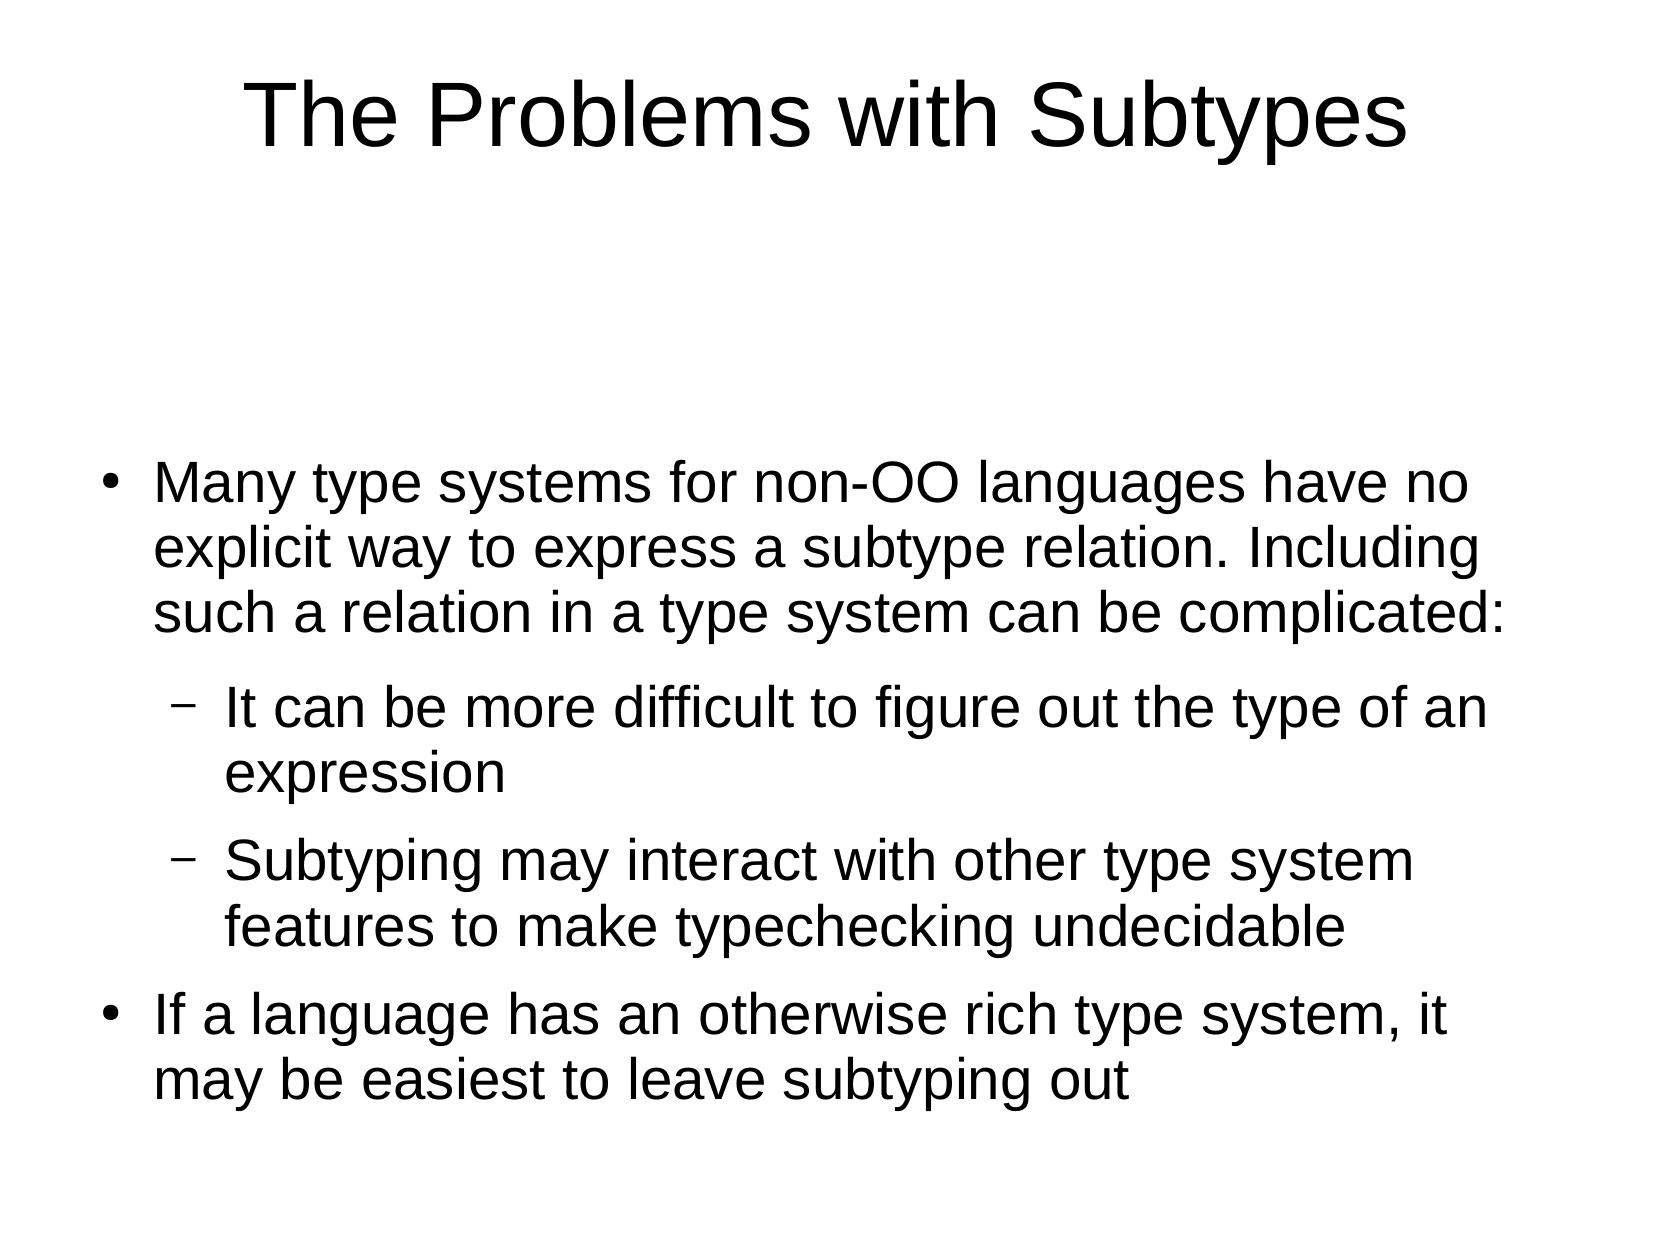

# The Problems with Subtypes
Many type systems for non-OO languages have no explicit way to express a subtype relation. Including such a relation in a type system can be complicated:
It can be more difficult to figure out the type of an expression
Subtyping may interact with other type system features to make typechecking undecidable
If a language has an otherwise rich type system, it may be easiest to leave subtyping out